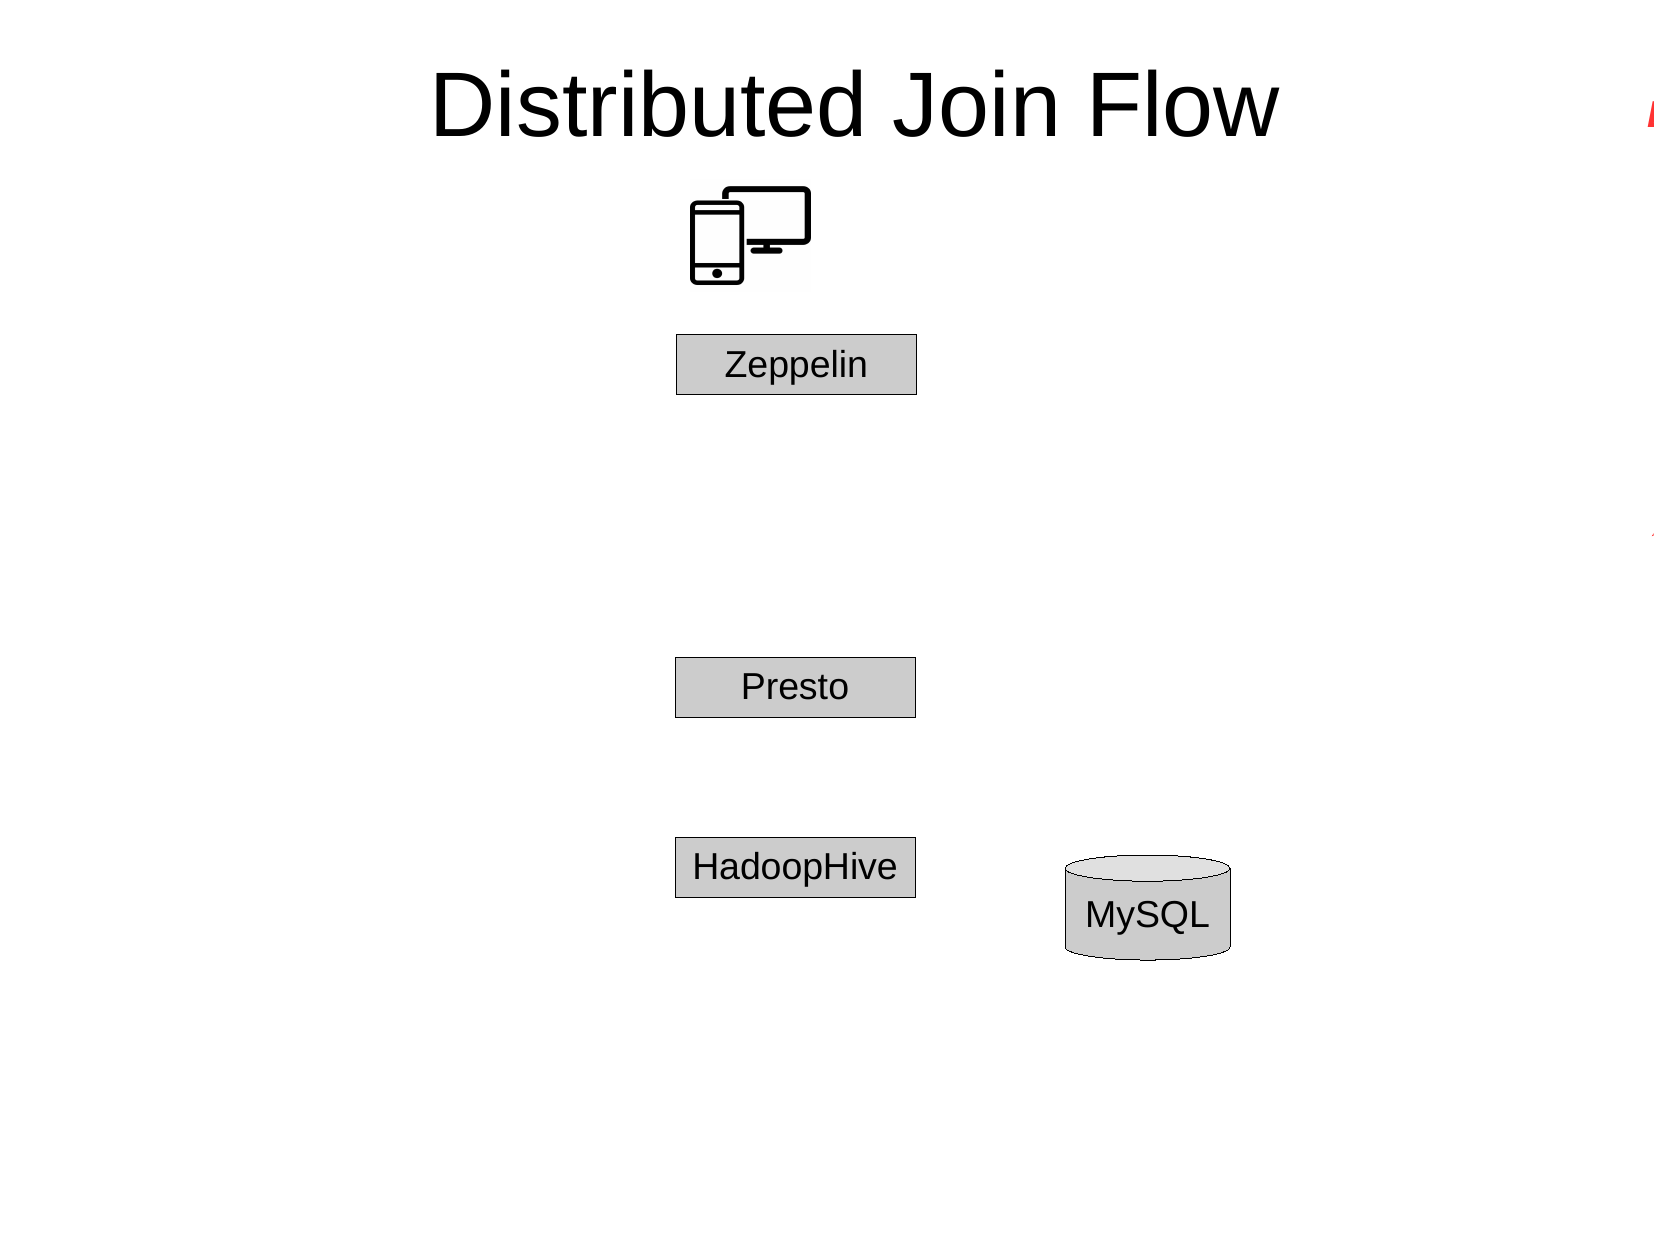

Distributed Join Flow
Distributed
Query
Zeppelin
Presto
HadoopHive
MySQL